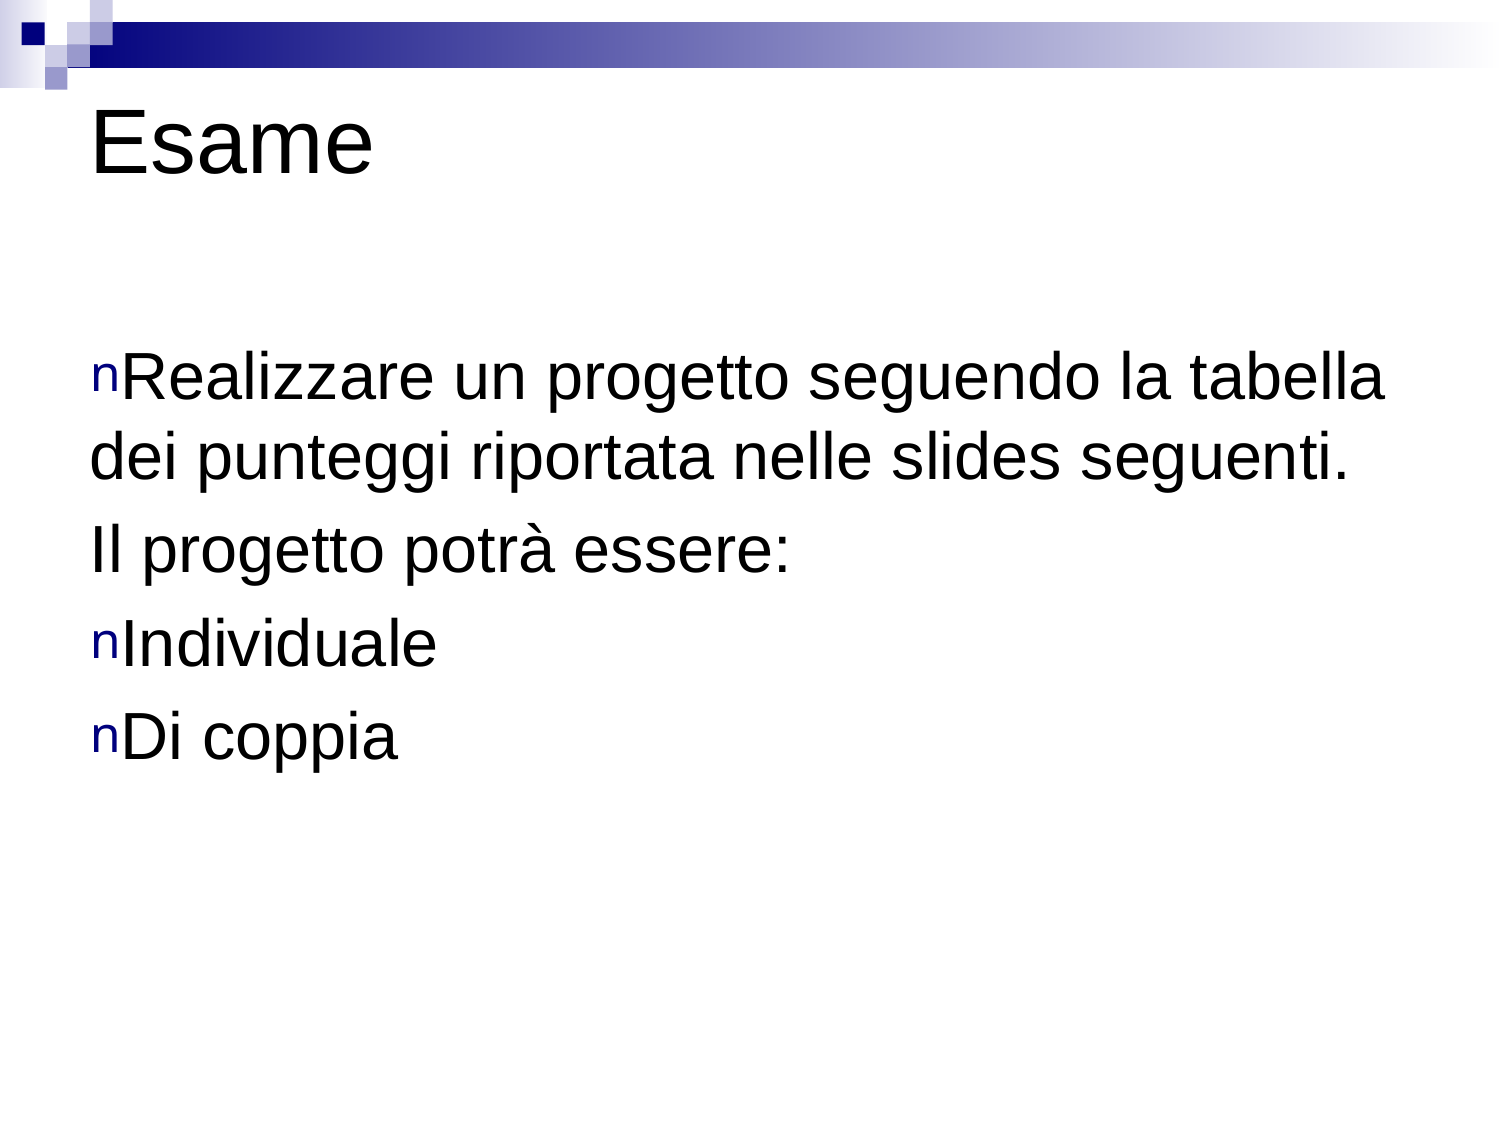

# Esame
Realizzare un progetto seguendo la tabella dei punteggi riportata nelle slides seguenti.
Il progetto potrà essere:
Individuale
Di coppia